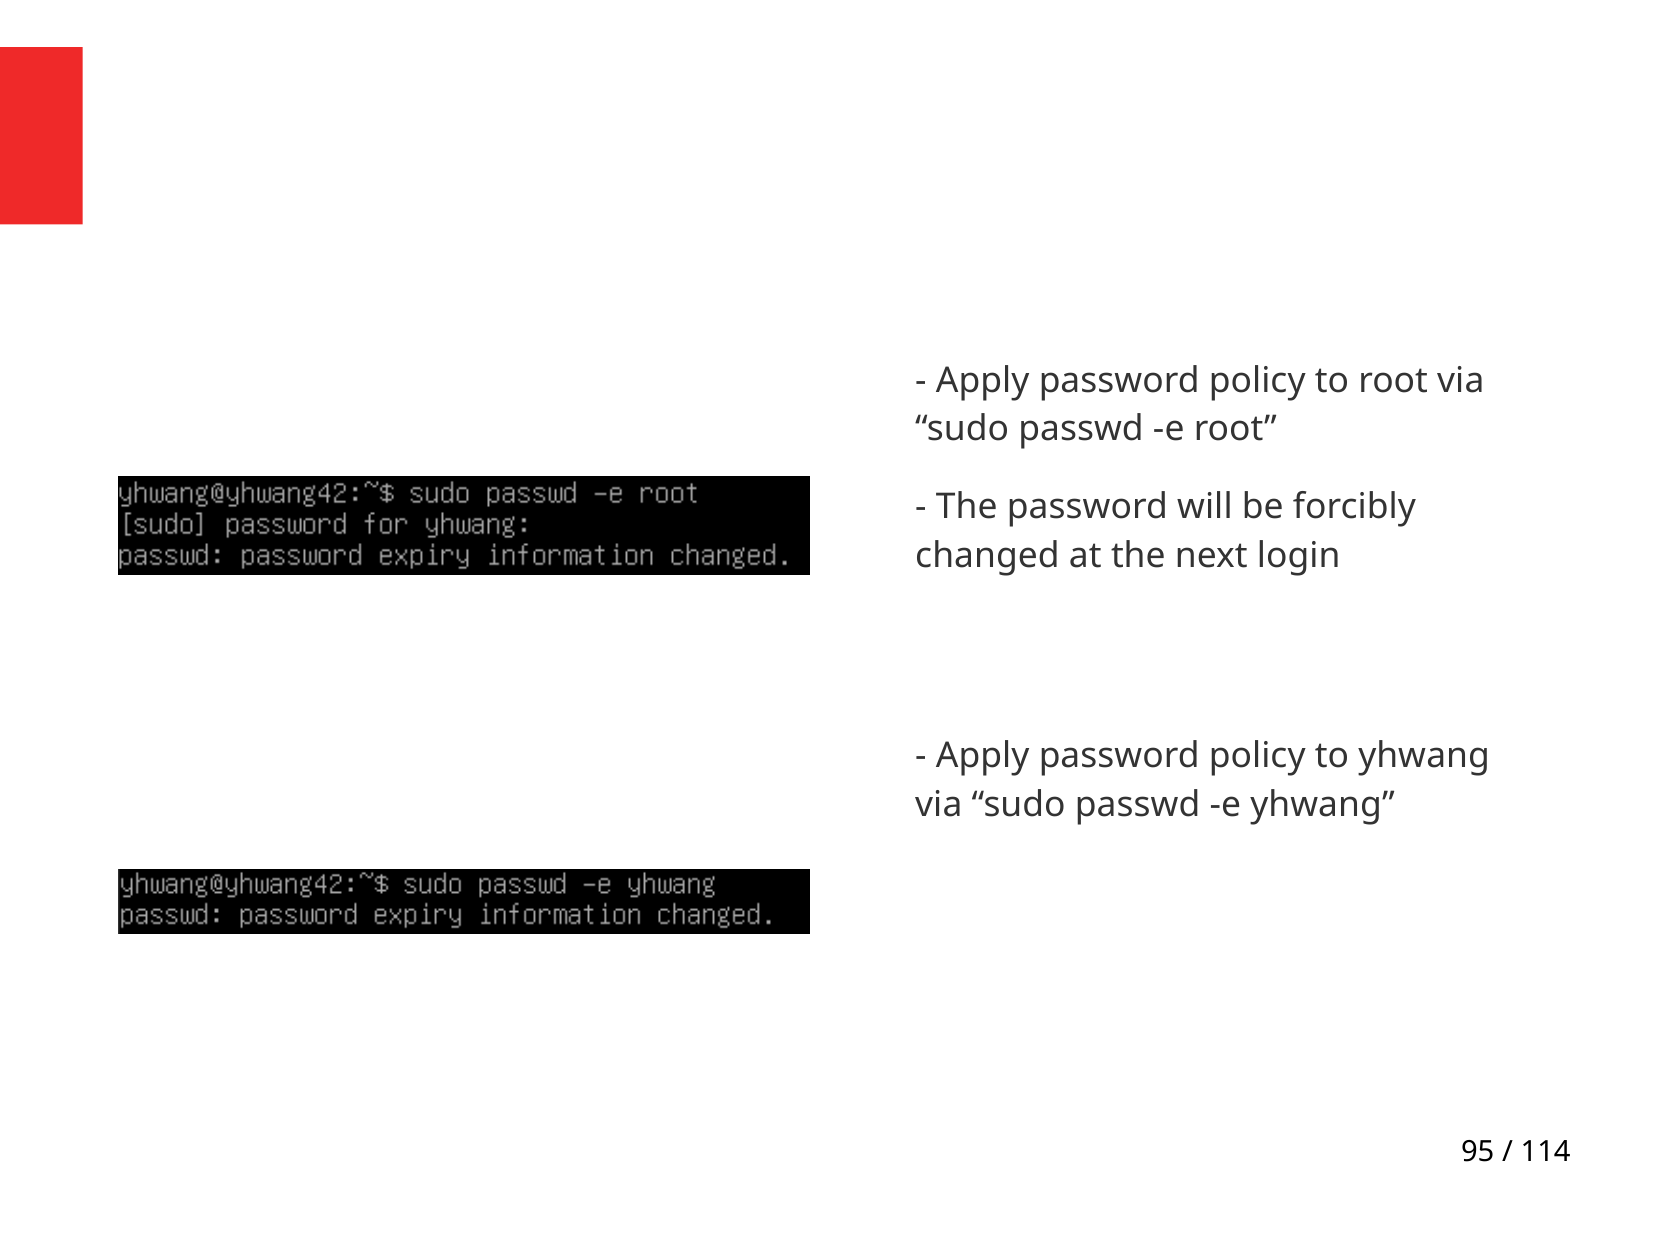

# - Apply password policy to root via “sudo passwd -e root”
- The password will be forcibly changed at the next login
- Apply password policy to yhwang via “sudo passwd -e yhwang”
95